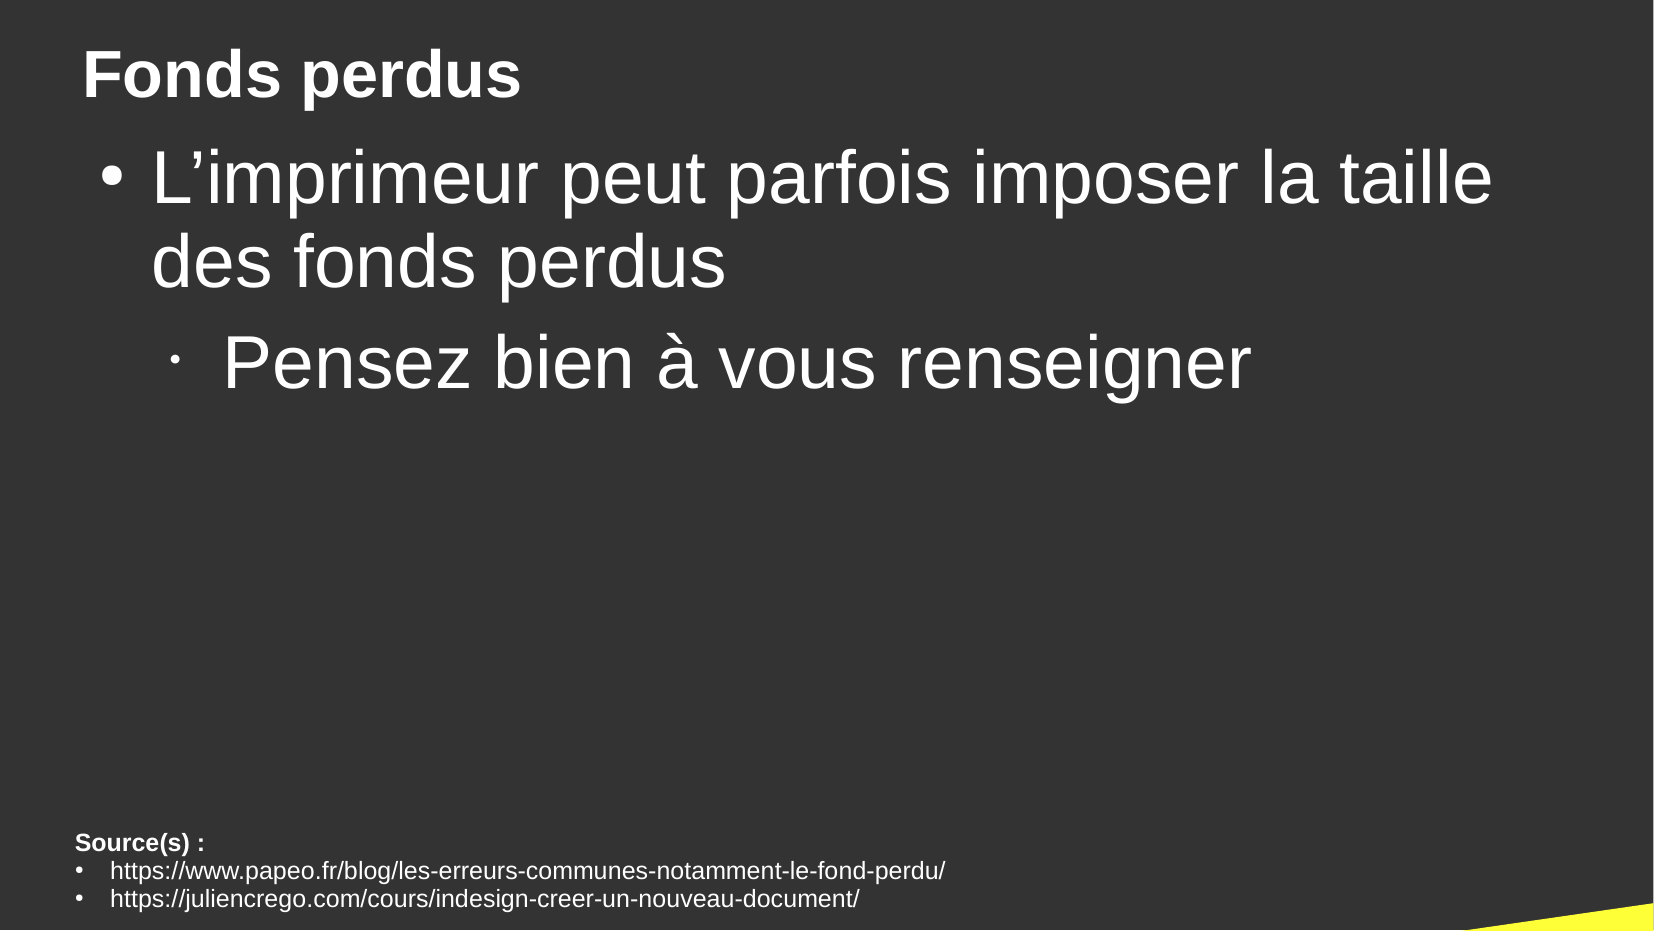

# Fonds perdus
L’imprimeur peut parfois imposer la taille des fonds perdus
Pensez bien à vous renseigner
Source(s) :
https://www.papeo.fr/blog/les-erreurs-communes-notamment-le-fond-perdu/
https://juliencrego.com/cours/indesign-creer-un-nouveau-document/